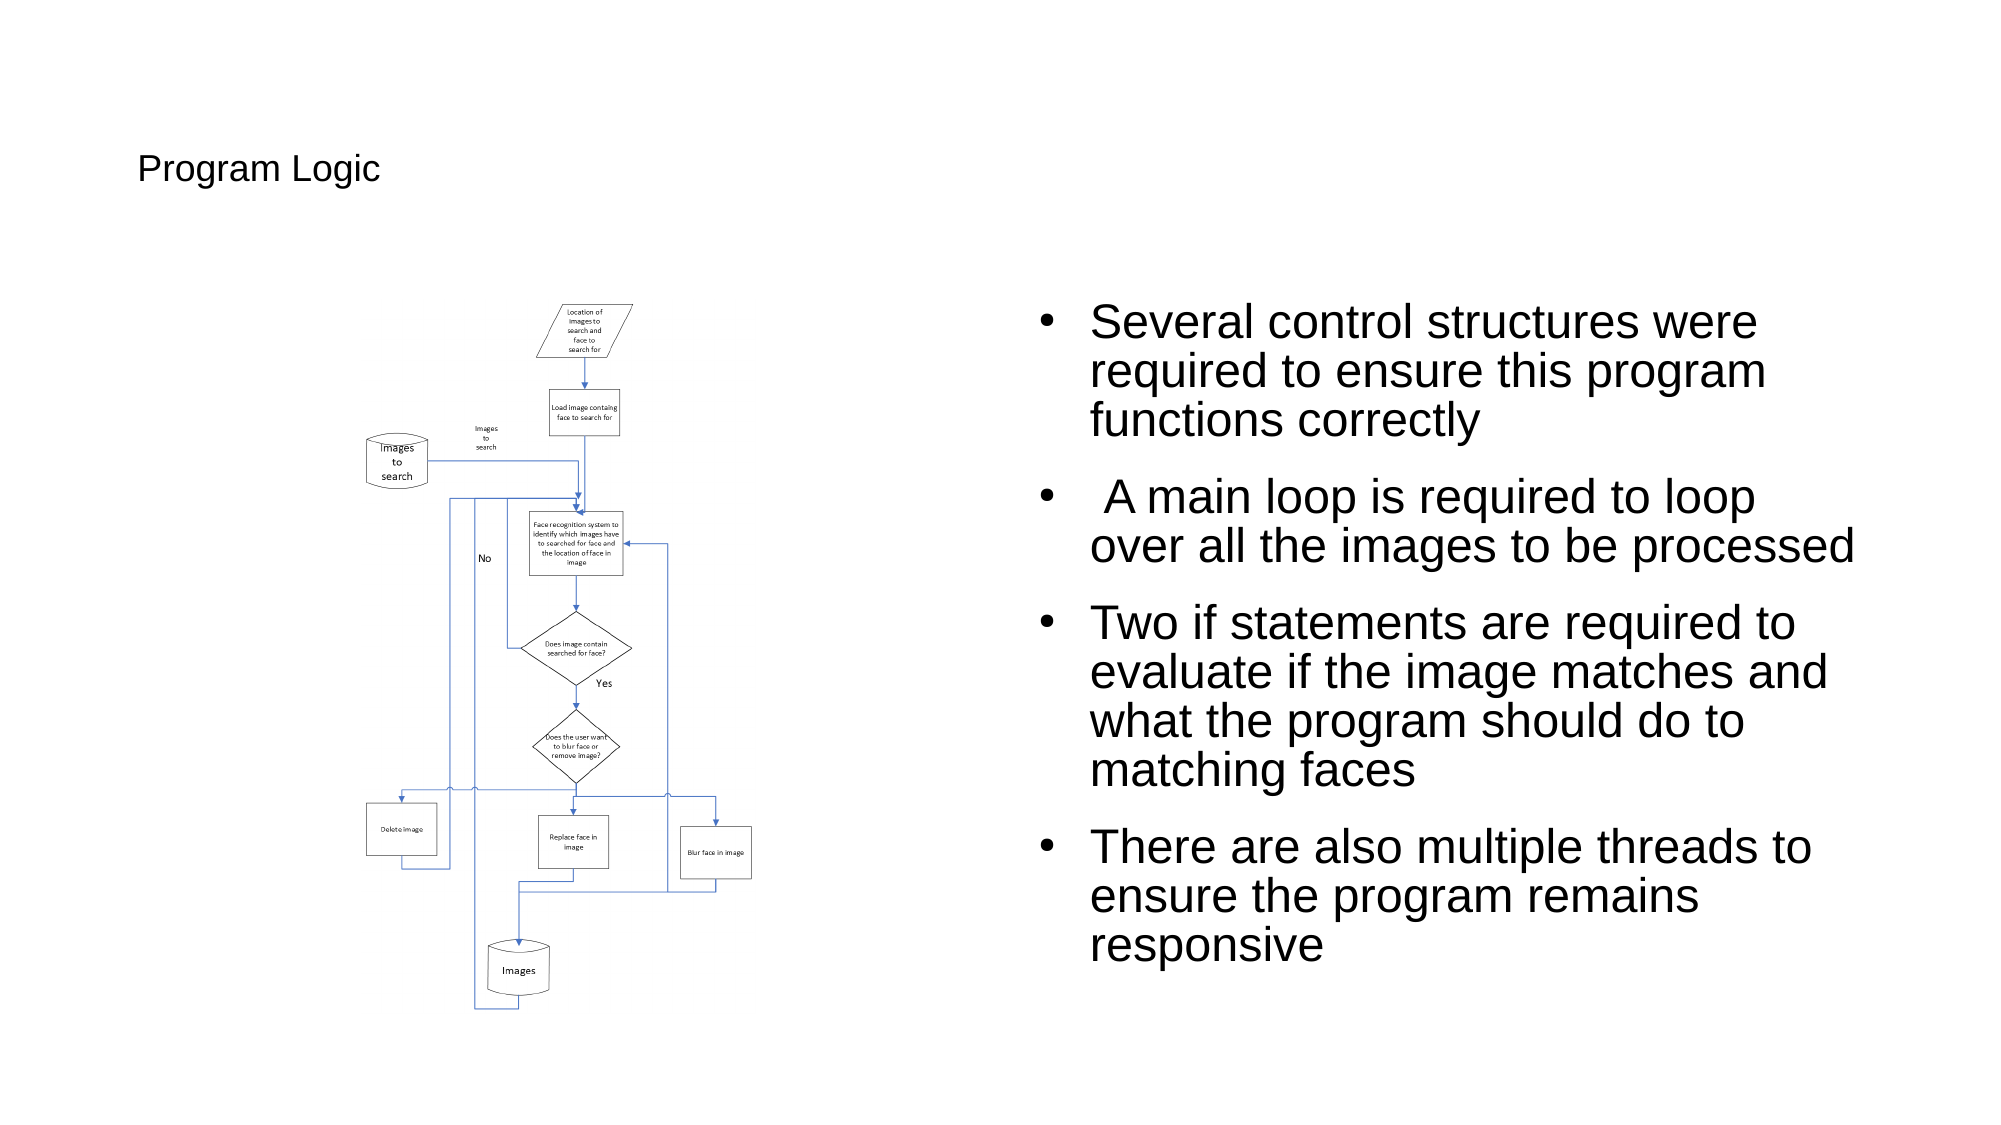

# Program Logic
Several control structures were required to ensure this program functions correctly
 A main loop is required to loop over all the images to be processed
Two if statements are required to evaluate if the image matches and what the program should do to matching faces
There are also multiple threads to ensure the program remains responsive